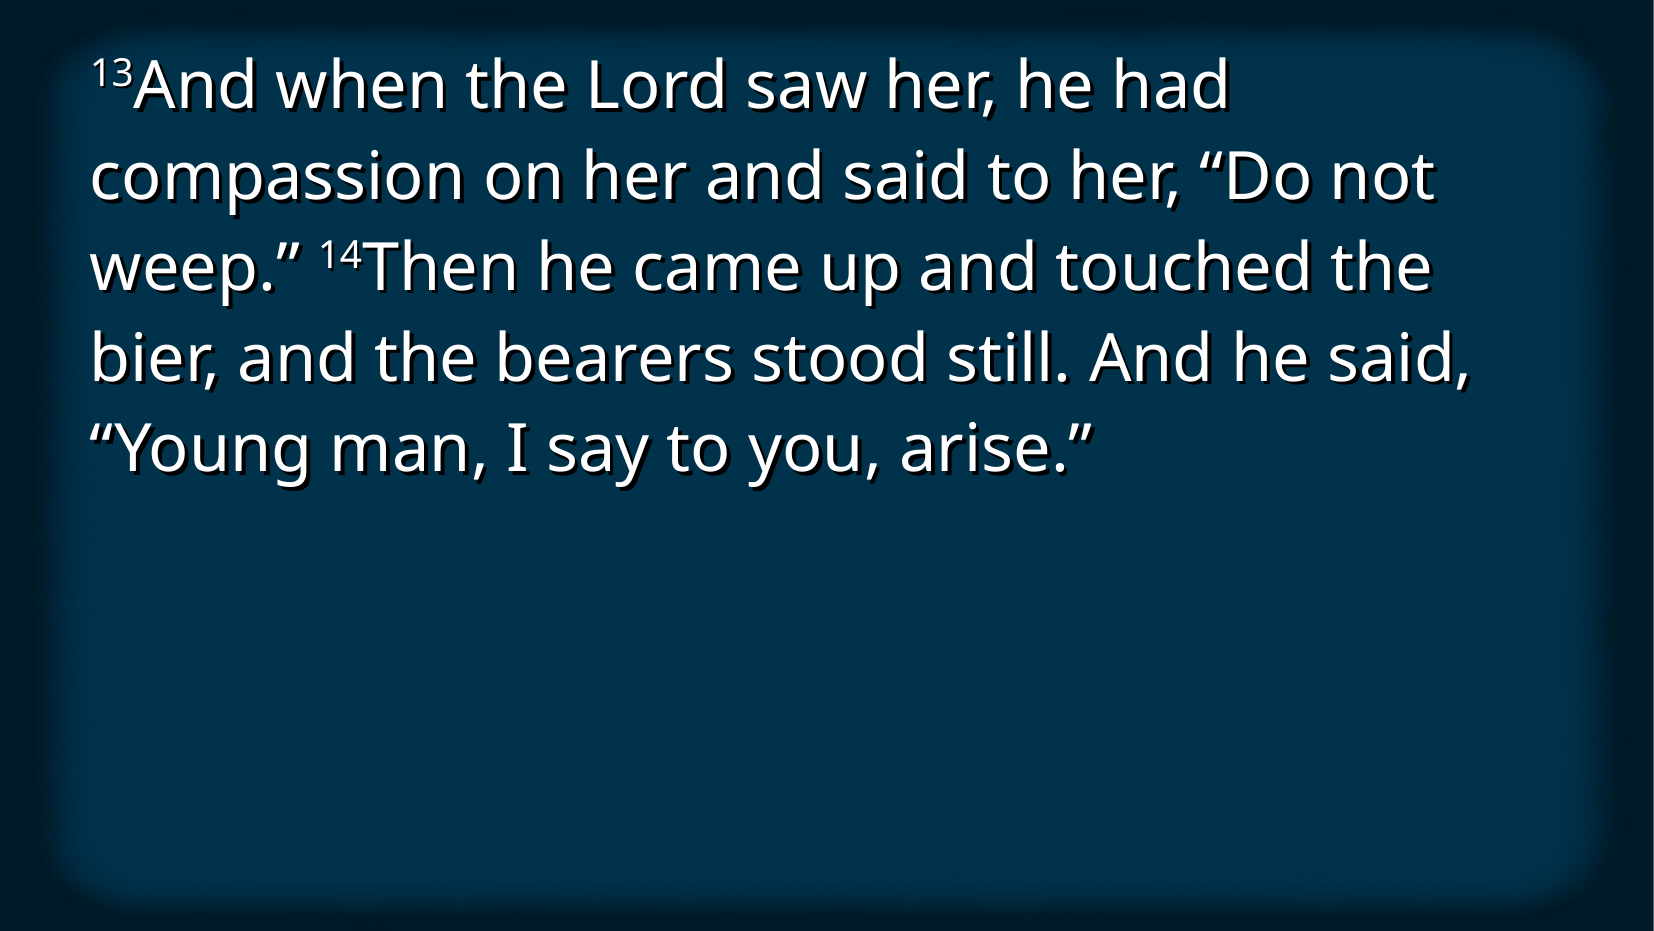

13And when the Lord saw her, he had compassion on her and said to her, “Do not weep.” 14Then he came up and touched the bier, and the bearers stood still. And he said, “Young man, I say to you, arise.”